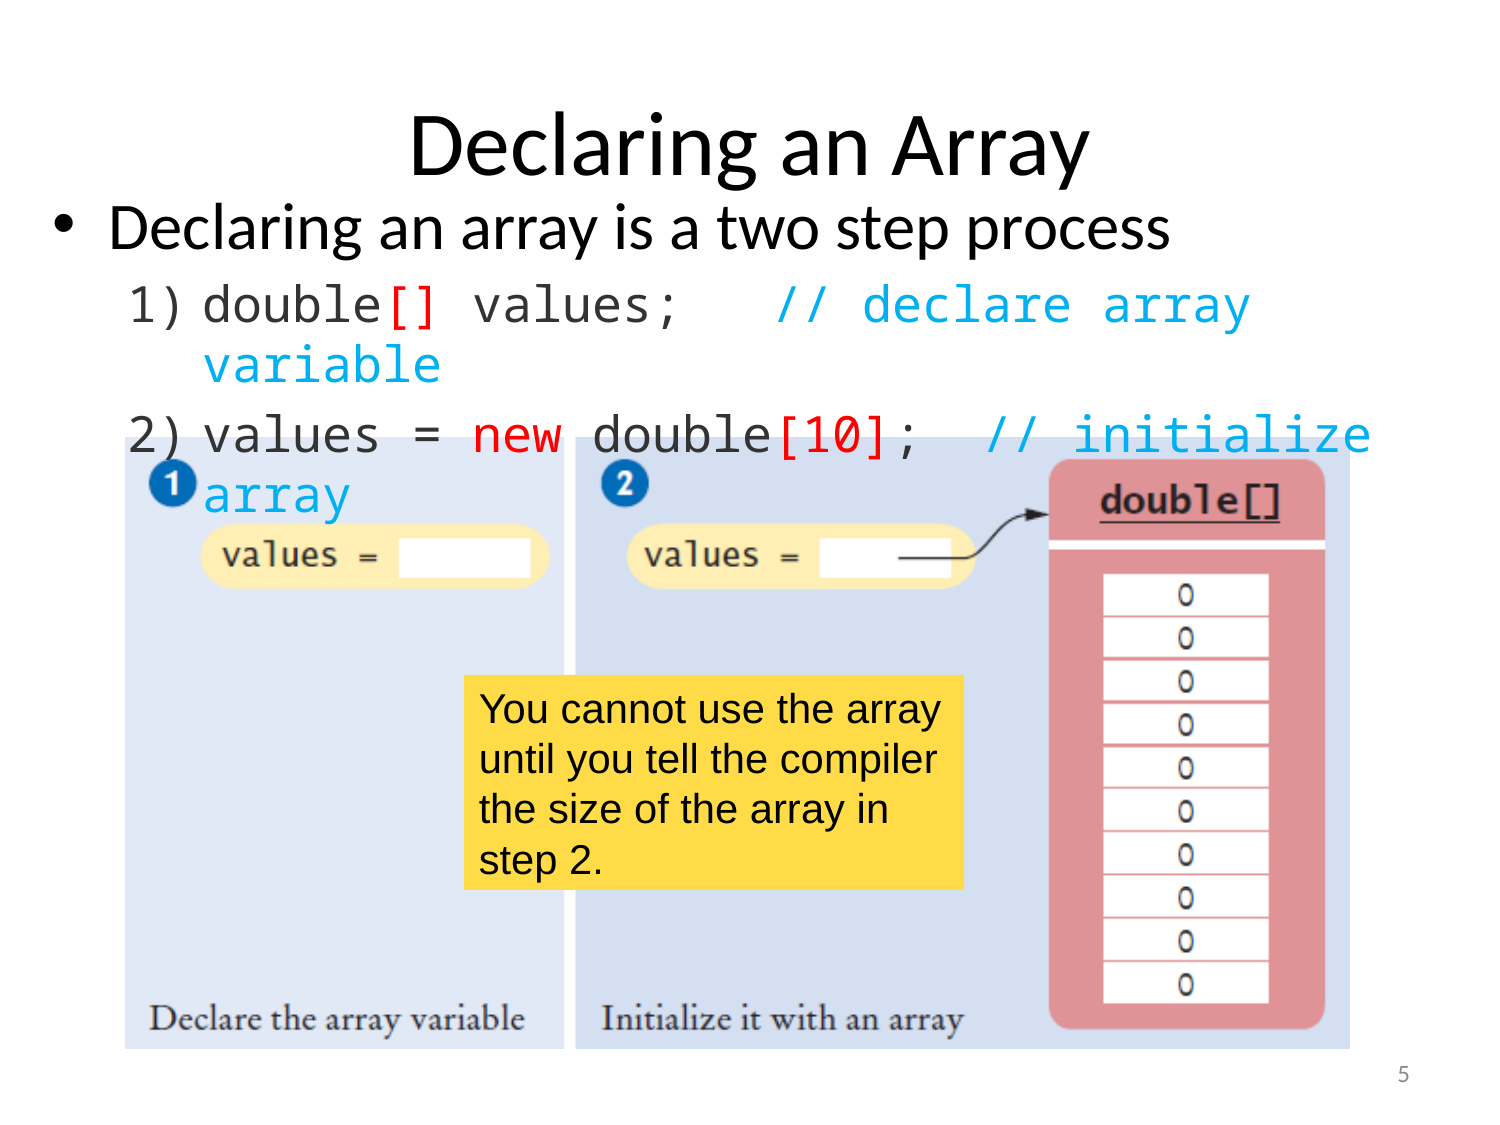

# Declaring an Array
Declaring an array is a two step process
double[] values; // declare array variable
values = new double[10]; // initialize array
You cannot use the array until you tell the compiler the size of the array in step 2.